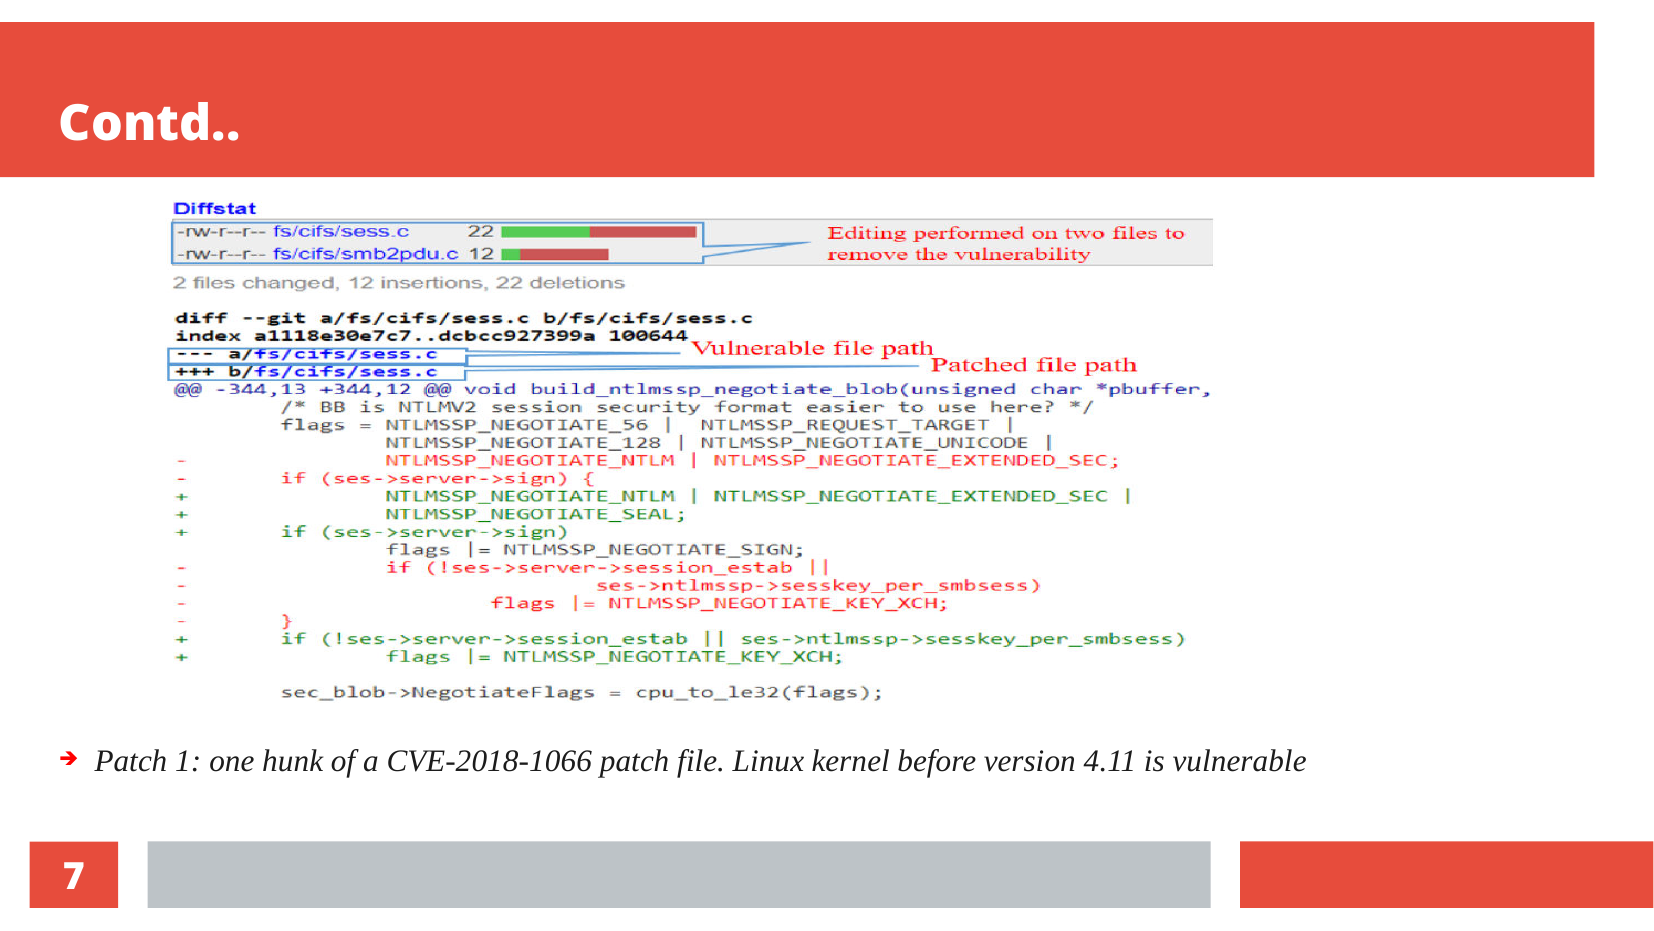

# Contd..
Patch 1: one hunk of a CVE-2018-1066 patch file. Linux kernel before version 4.11 is vulnerable
7